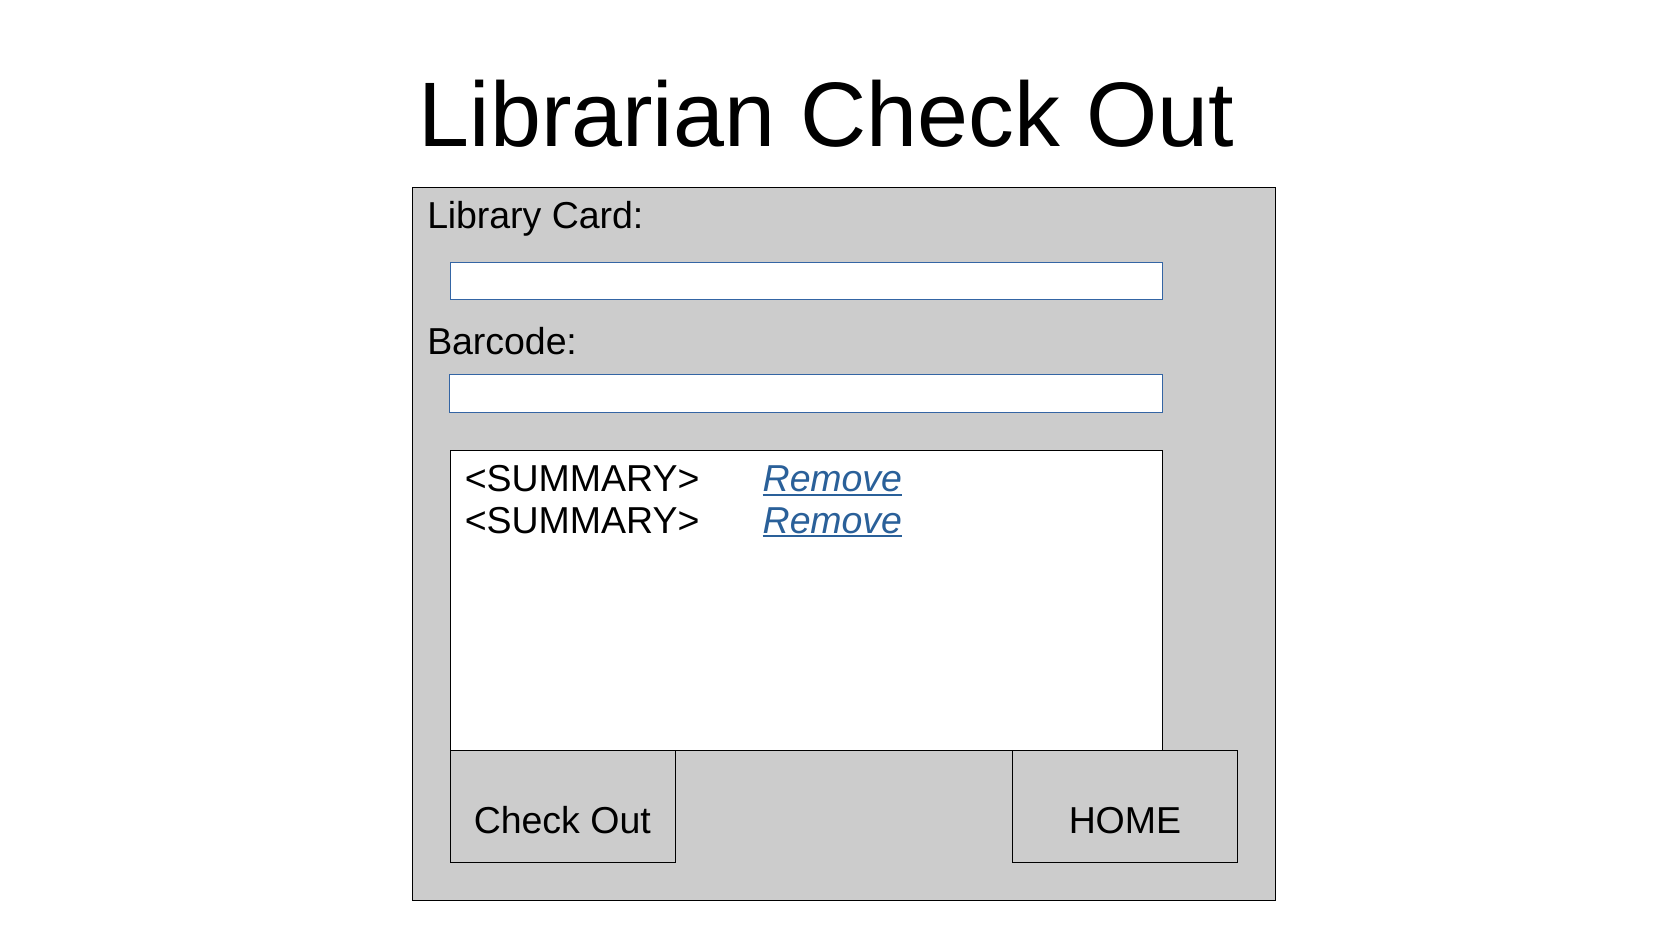

# Librarian Check Out
Library Card:
Barcode:
<SUMMARY> Remove
<SUMMARY> Remove
Check Out
HOME